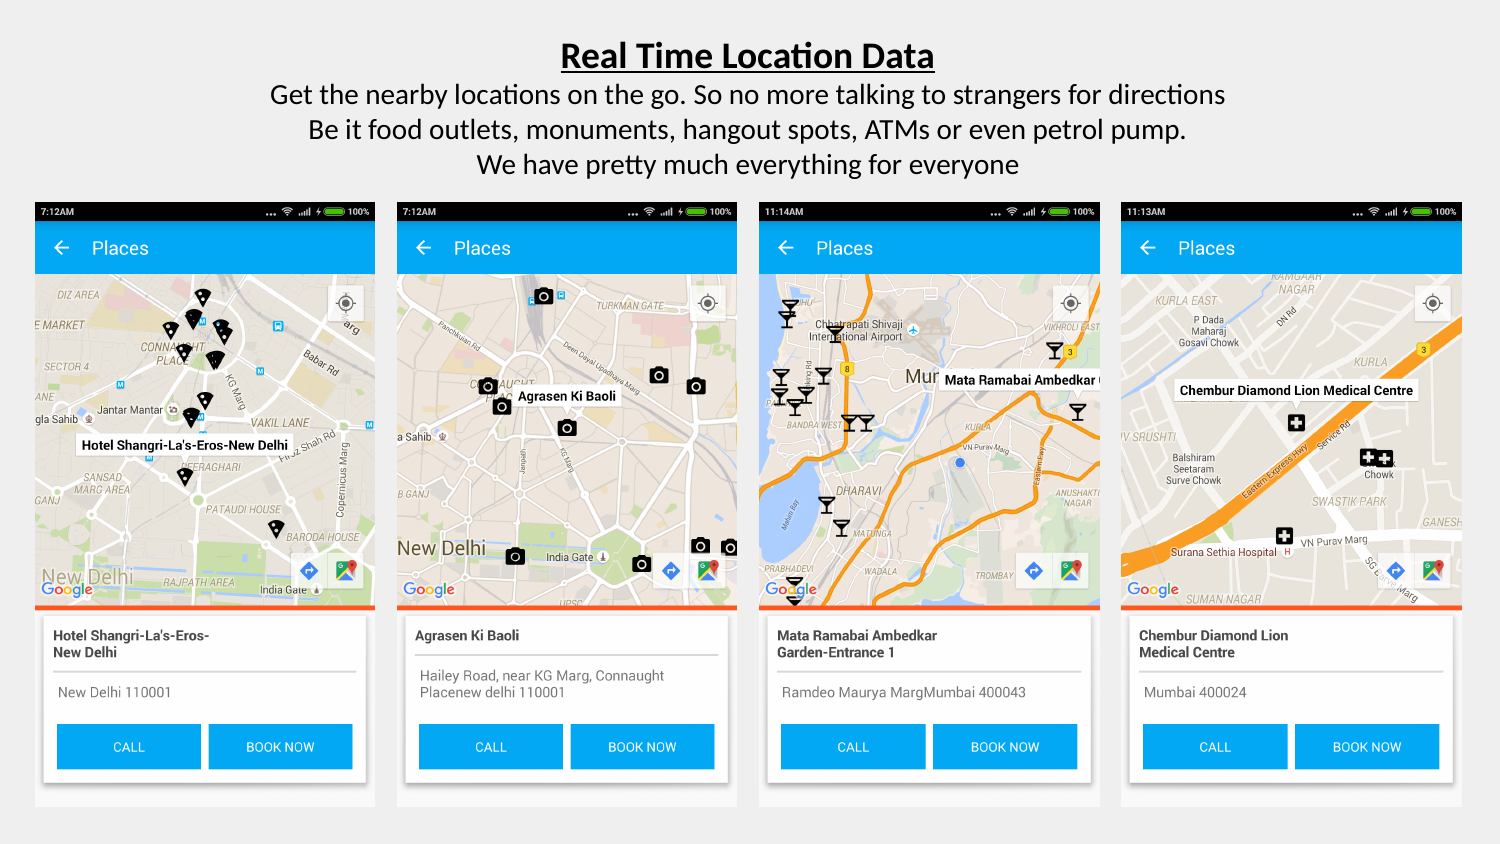

Real Time Location Data
Get the nearby locations on the go. So no more talking to strangers for directions
Be it food outlets, monuments, hangout spots, ATMs or even petrol pump.
We have pretty much everything for everyone